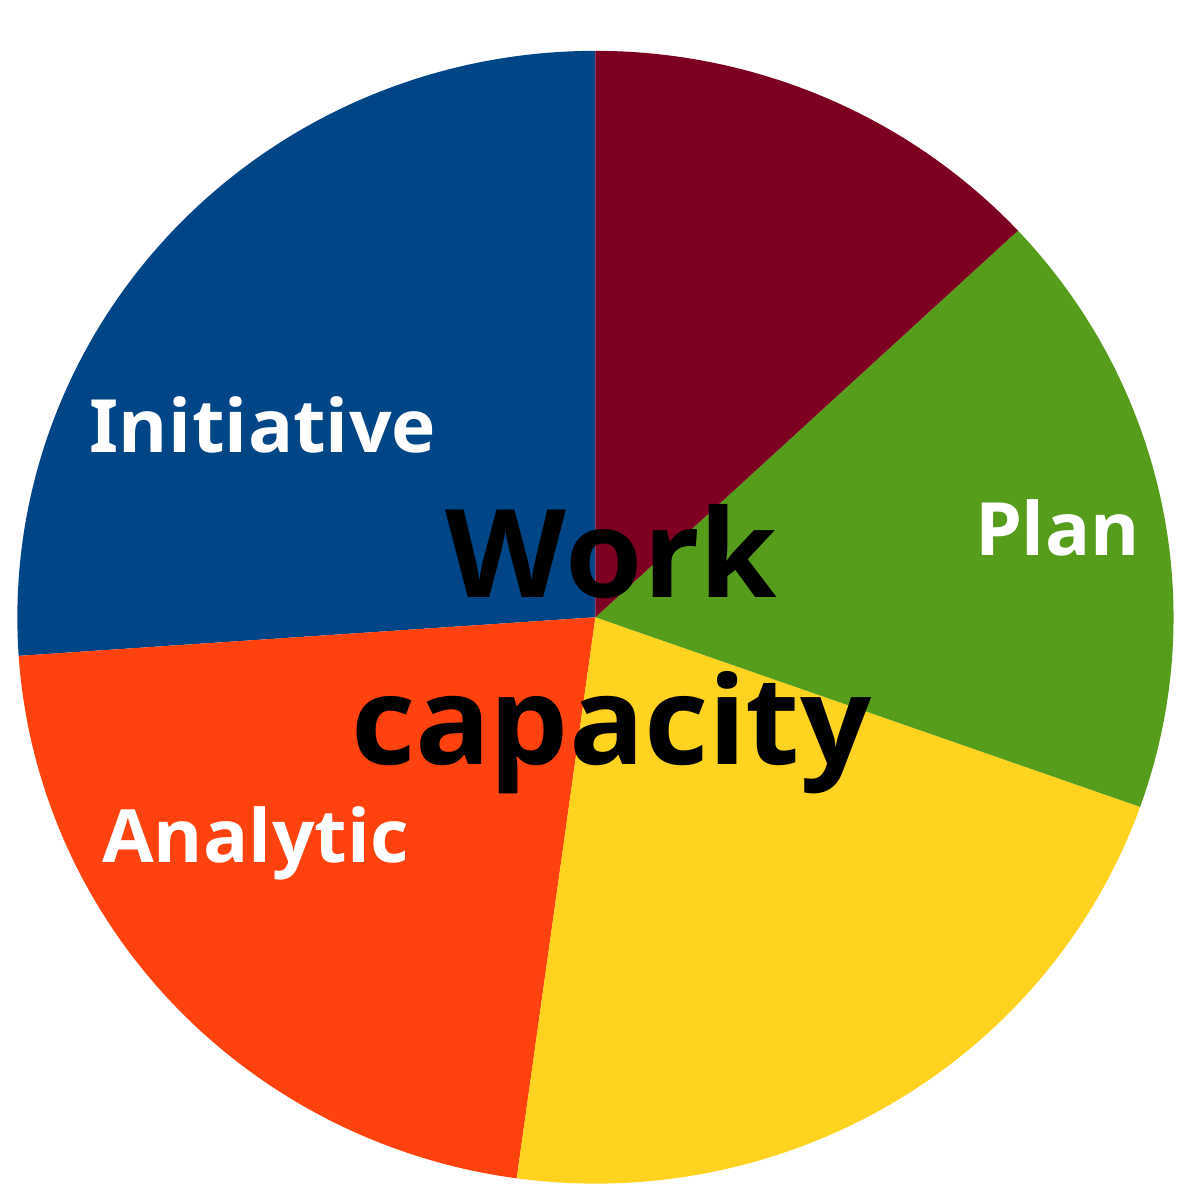

### Chart: Work
capacity
| Category | Column 1 |
|---|---|
| Initiative | 6.0 |
| Analytic | 5.0 |
| Team-player | 5.0 |
| Plan | 4.0 |
| Research | 3.0 |